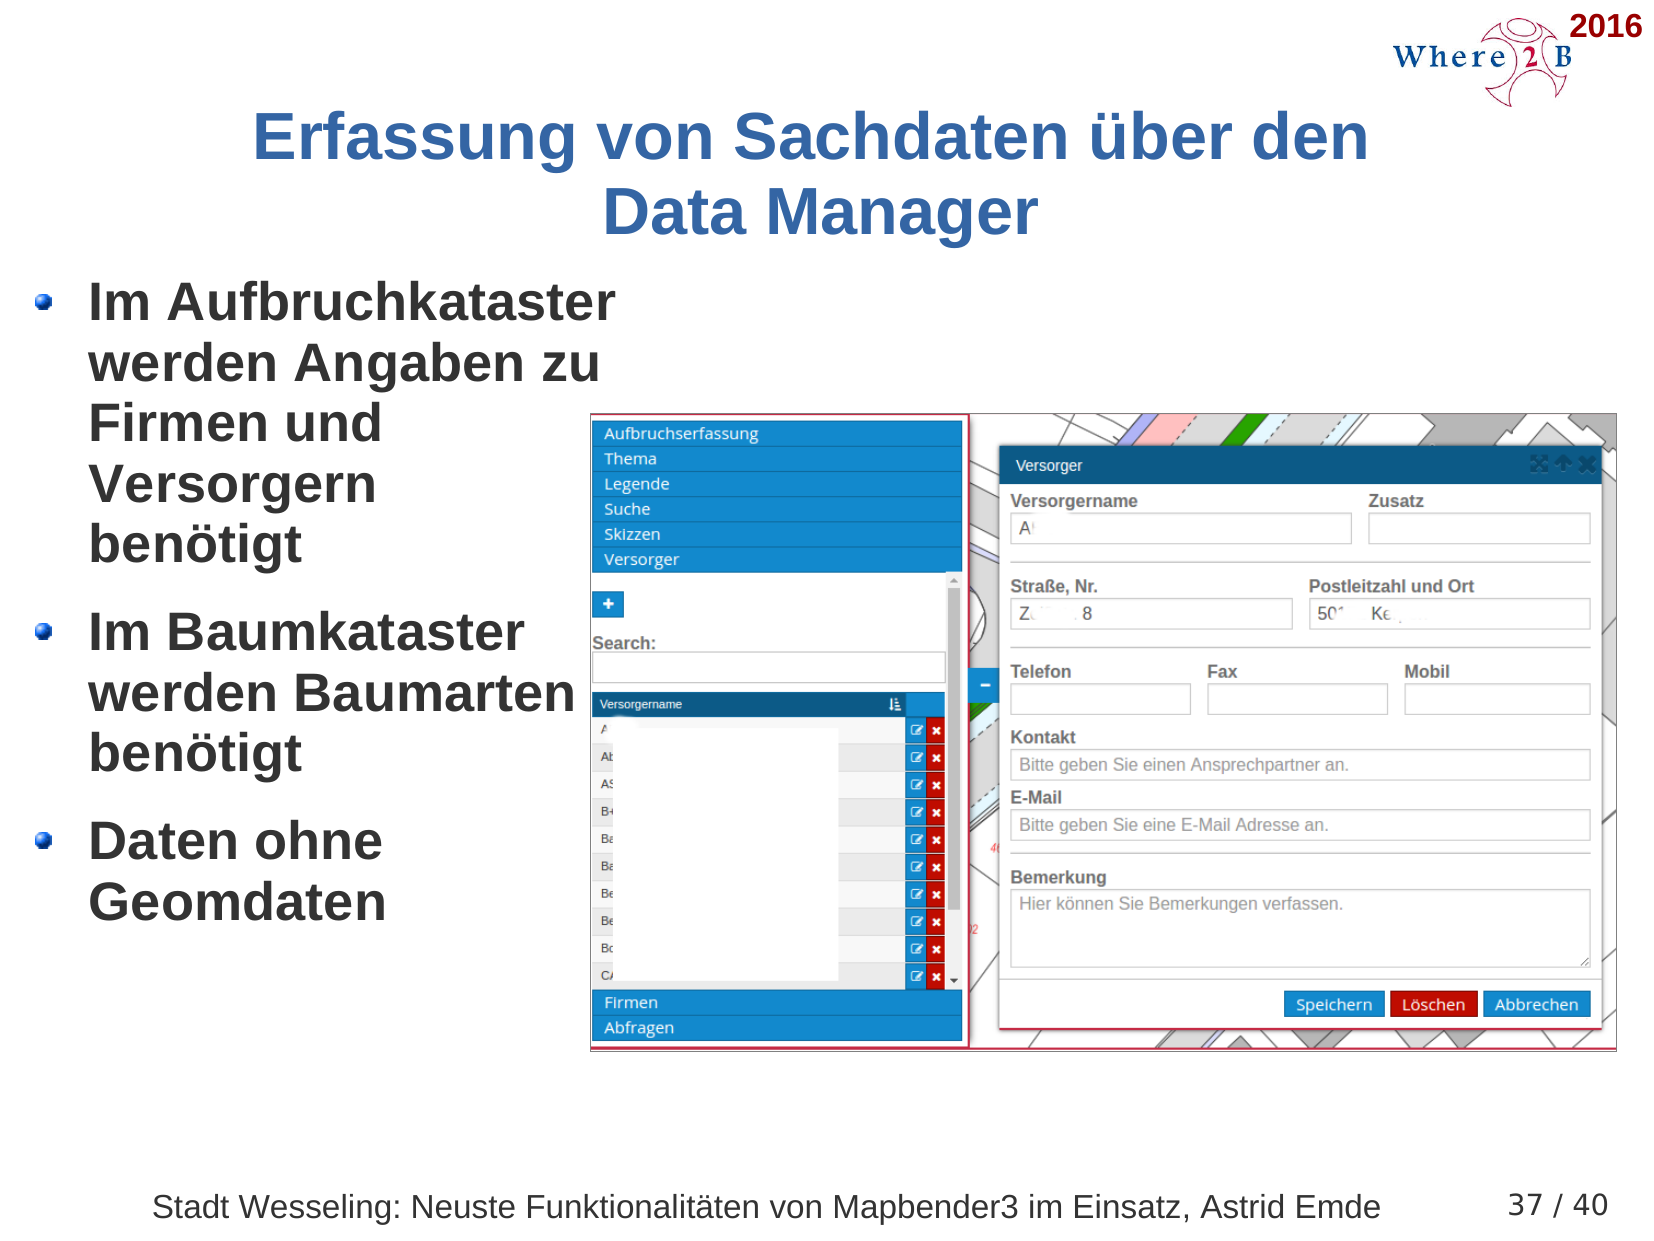

# Erfassung von Sachdaten über den Data Manager
Im Aufbruchkataster werden Angaben zu Firmen und
Versorgern
benötigt
Im Baumkataster
werden Baumarten benötigt
Daten ohne
Geomdaten